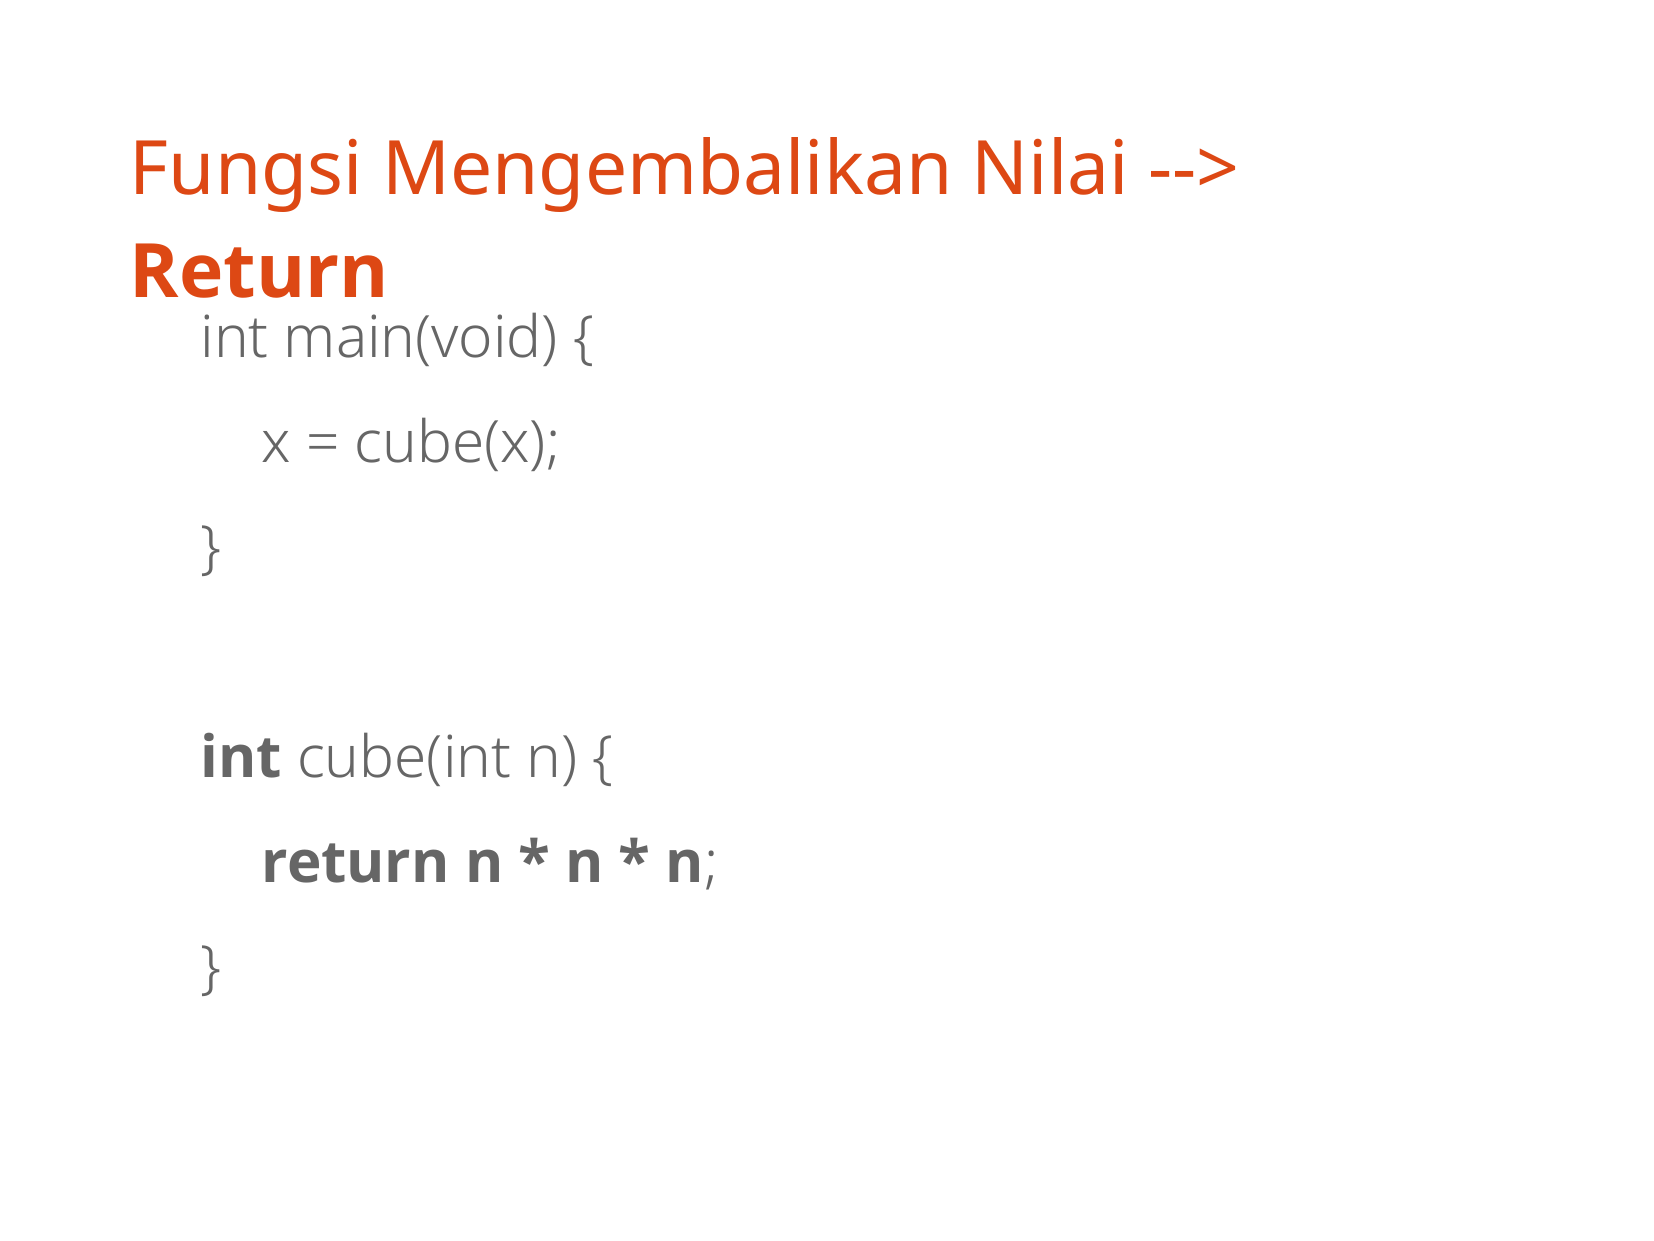

# Fungsi Mengembalikan Nilai --> Return
int main(void) {
 x = cube(x);
}
int cube(int n) {
 return n * n * n;
}